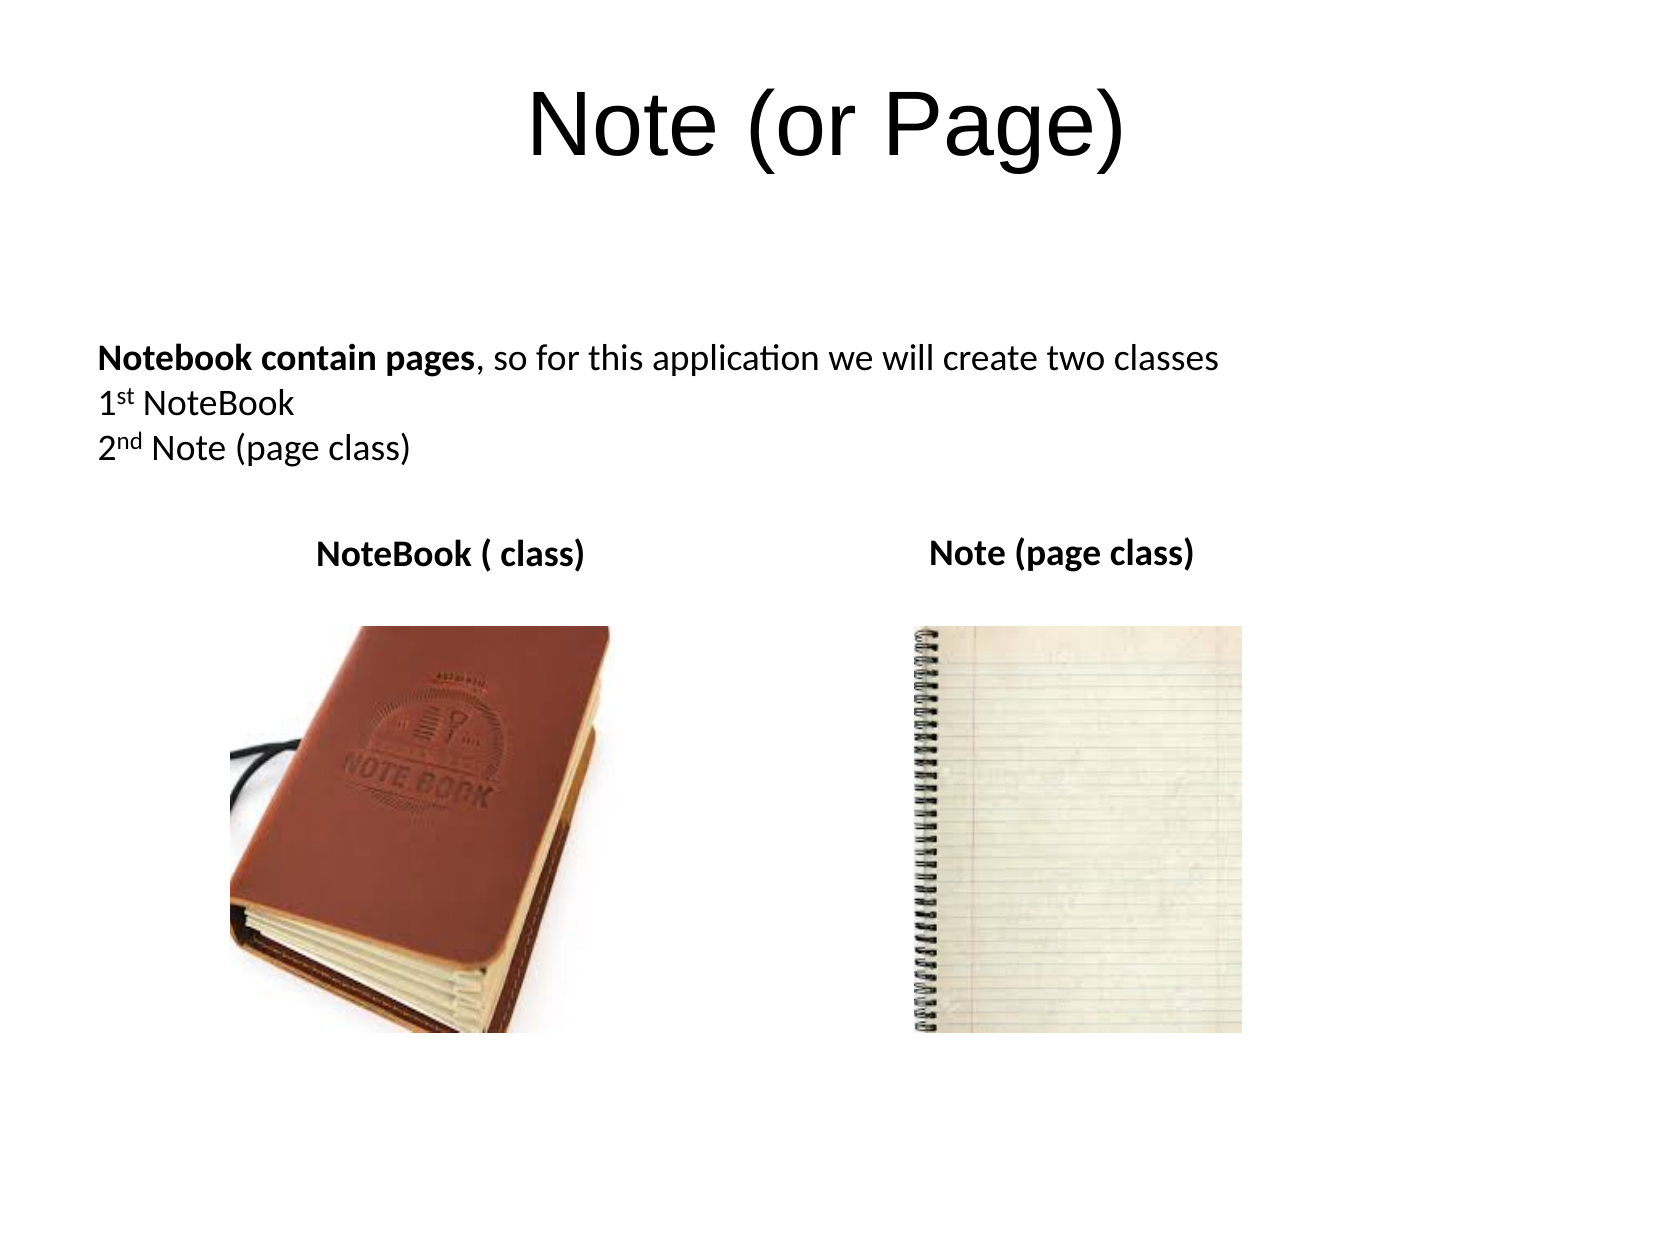

Note (or Page)
Notebook contain pages, so for this application we will create two classes
1st NoteBook
2nd Note (page class)
Note (page class)
NoteBook ( class)